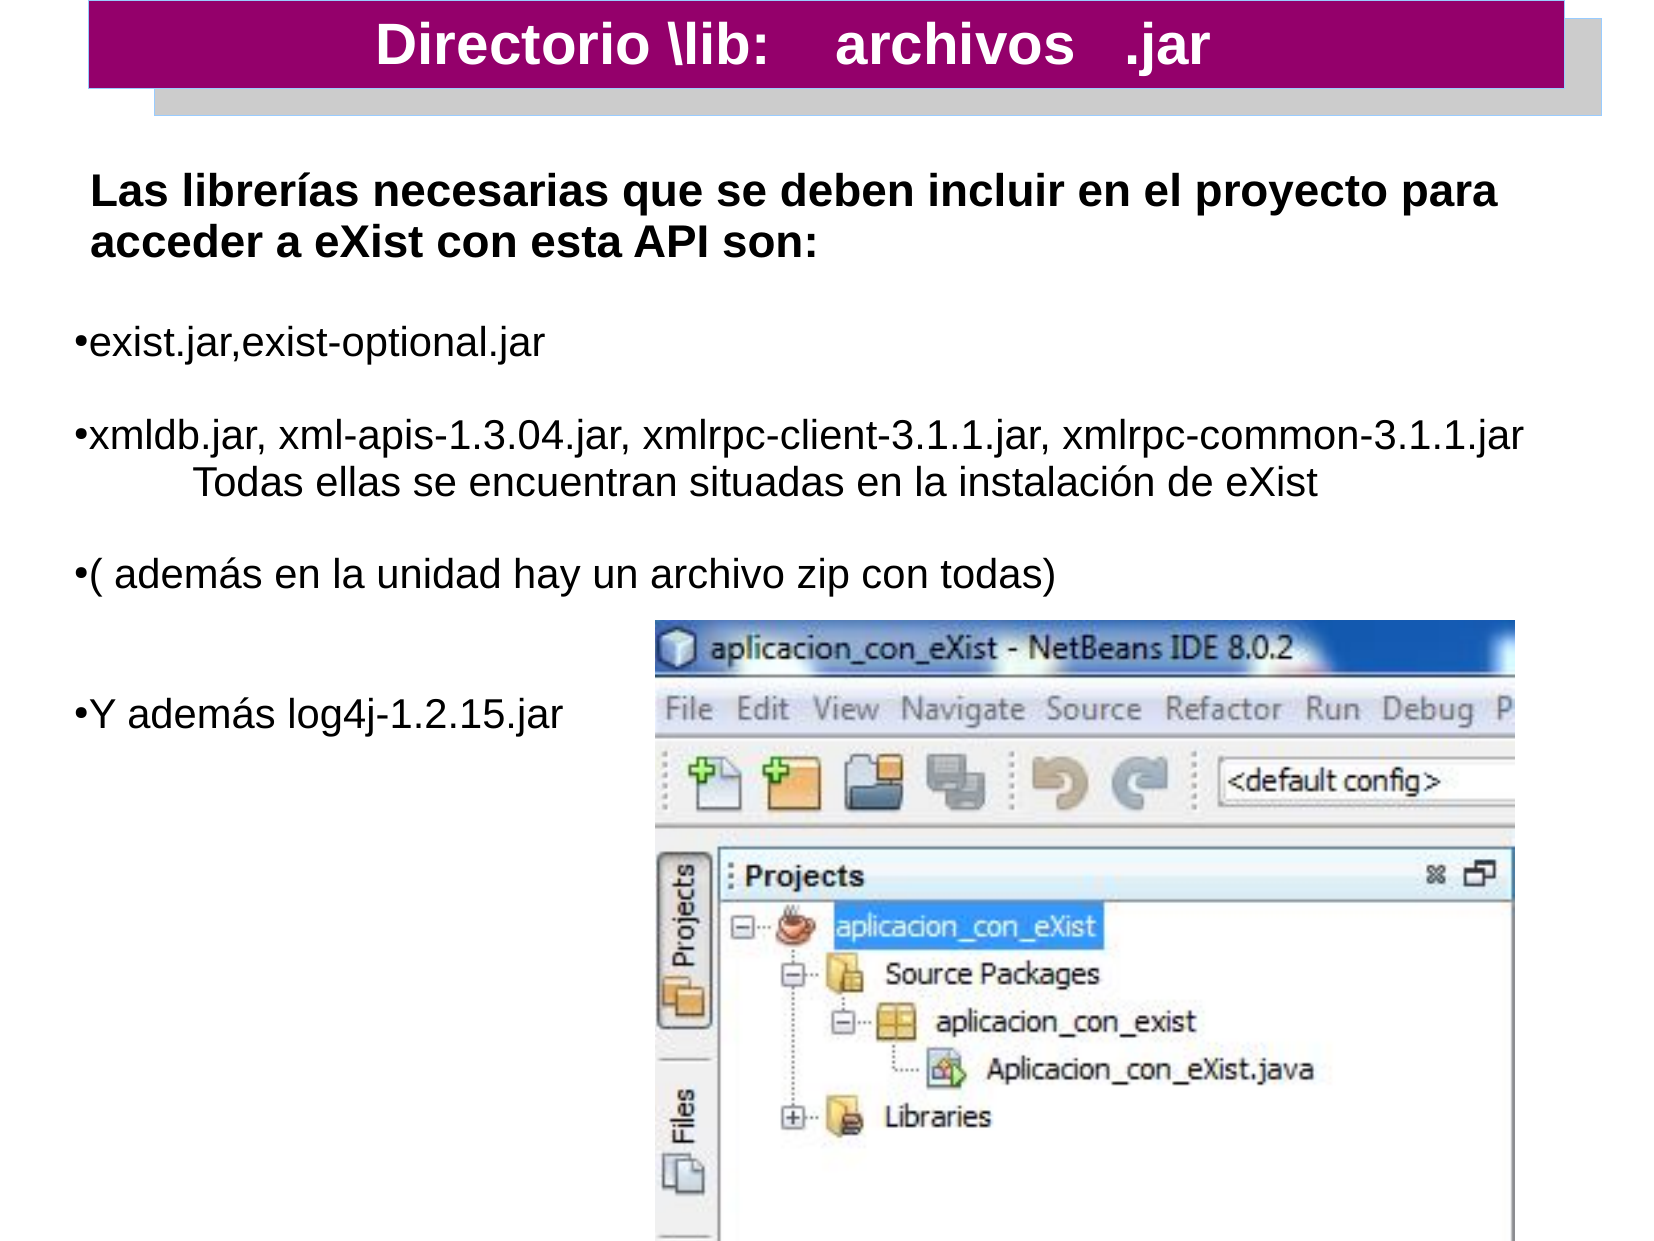

Directorio \lib: archivos .jar
Las librerías necesarias que se deben incluir en el proyecto para
acceder a eXist con esta API son:
exist.jar,exist-optional.jar
xmldb.jar, xml-apis-1.3.04.jar, xmlrpc-client-3.1.1.jar, xmlrpc-common-3.1.1.jar
 Todas ellas se encuentran situadas en la instalación de eXist
( además en la unidad hay un archivo zip con todas)
Y además log4j-1.2.15.jar